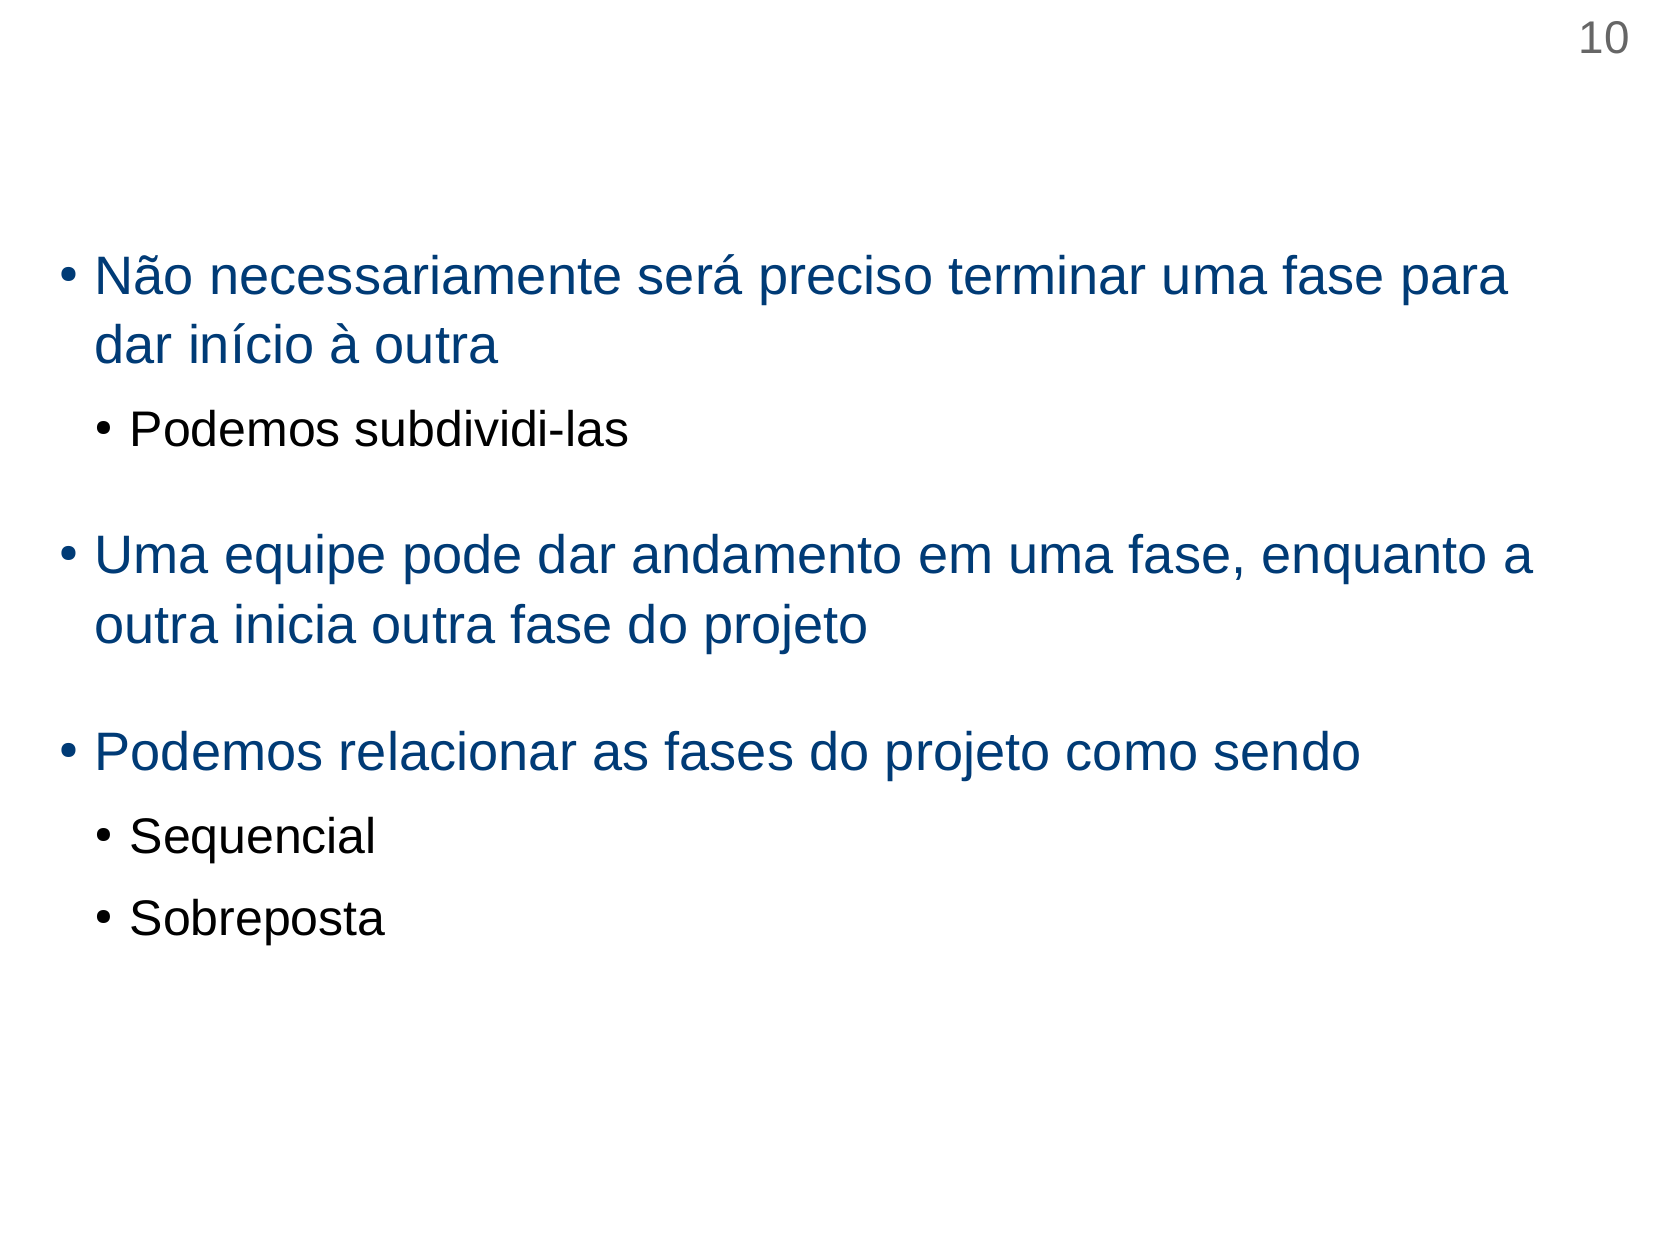

10
#
Não necessariamente será preciso terminar uma fase para dar início à outra
Podemos subdividi-las
Uma equipe pode dar andamento em uma fase, enquanto a outra inicia outra fase do projeto
Podemos relacionar as fases do projeto como sendo
Sequencial
Sobreposta